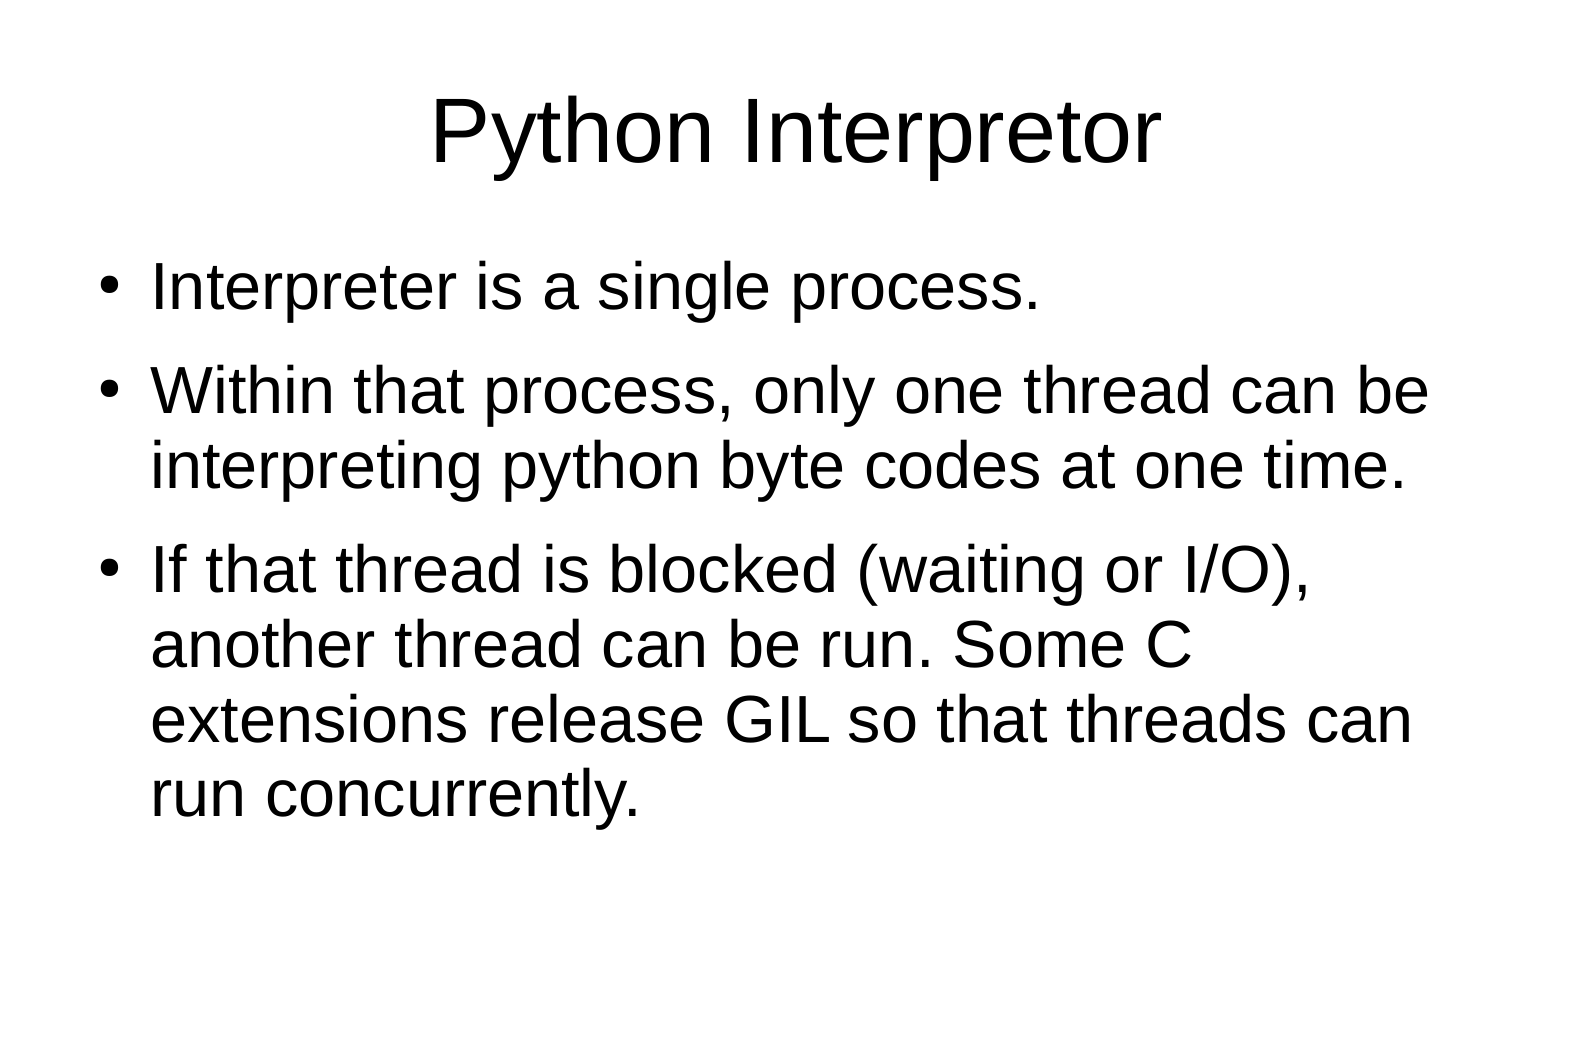

# Python Interpretor
Interpreter is a single process.
Within that process, only one thread can be interpreting python byte codes at one time.
If that thread is blocked (waiting or I/O), another thread can be run. Some C extensions release GIL so that threads can run concurrently.